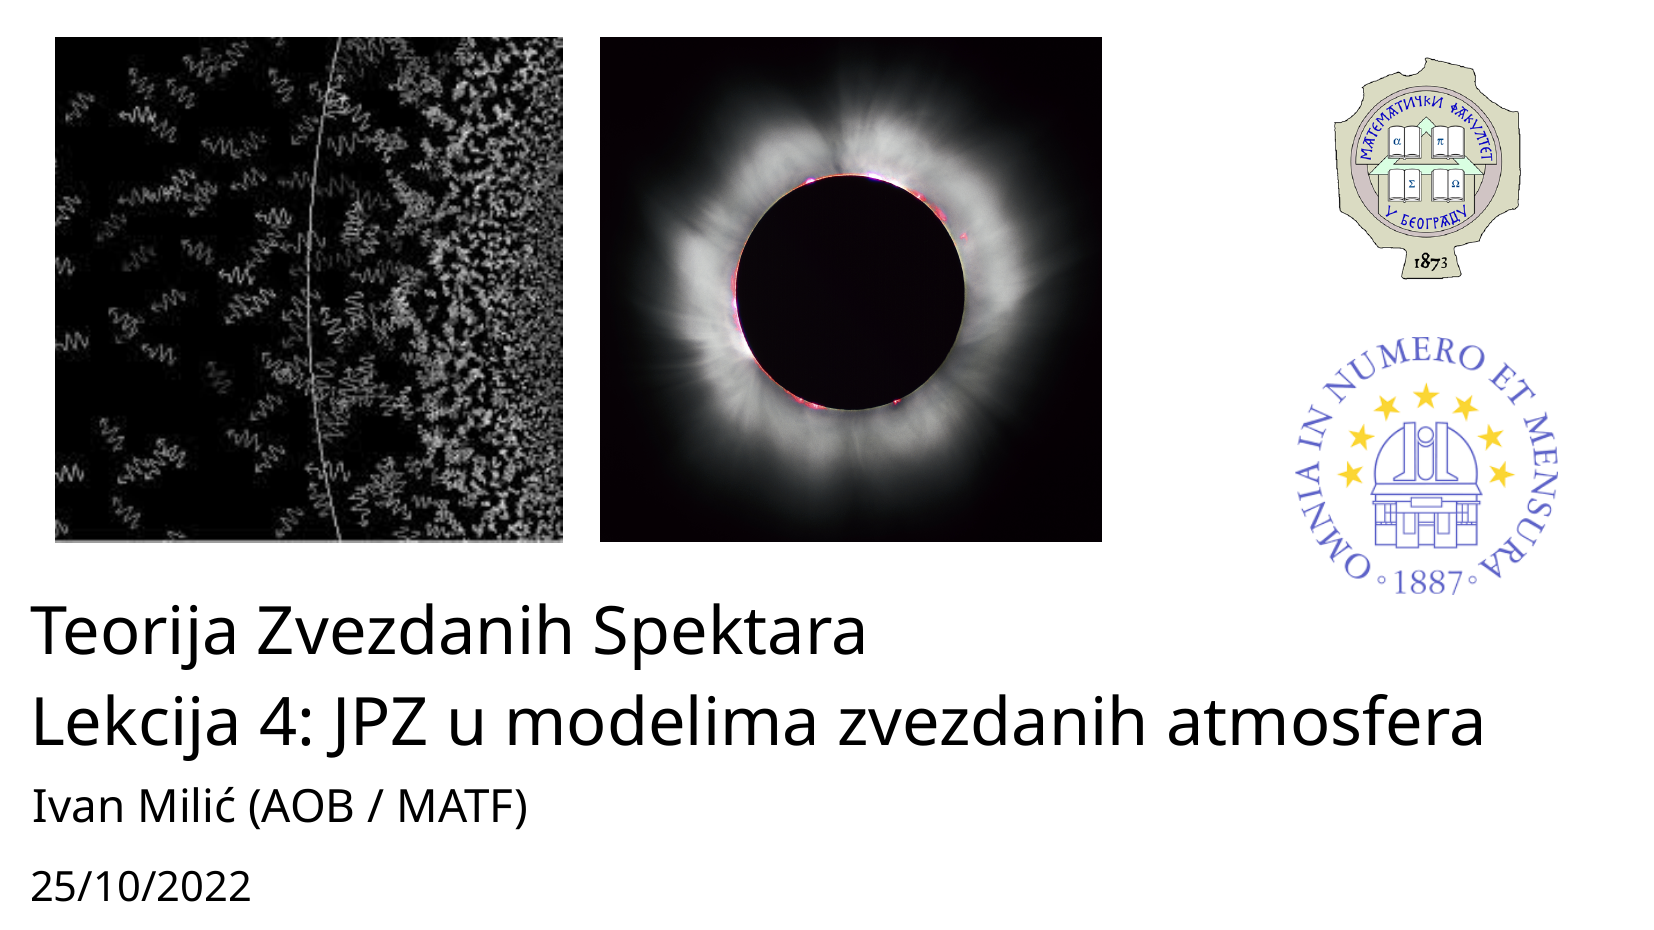

Teorija Zvezdanih Spektara
Lekcija 4: JPZ u modelima zvezdanih atmosfera
Ivan Milić (AOB / MATF)
# 25/10/2022